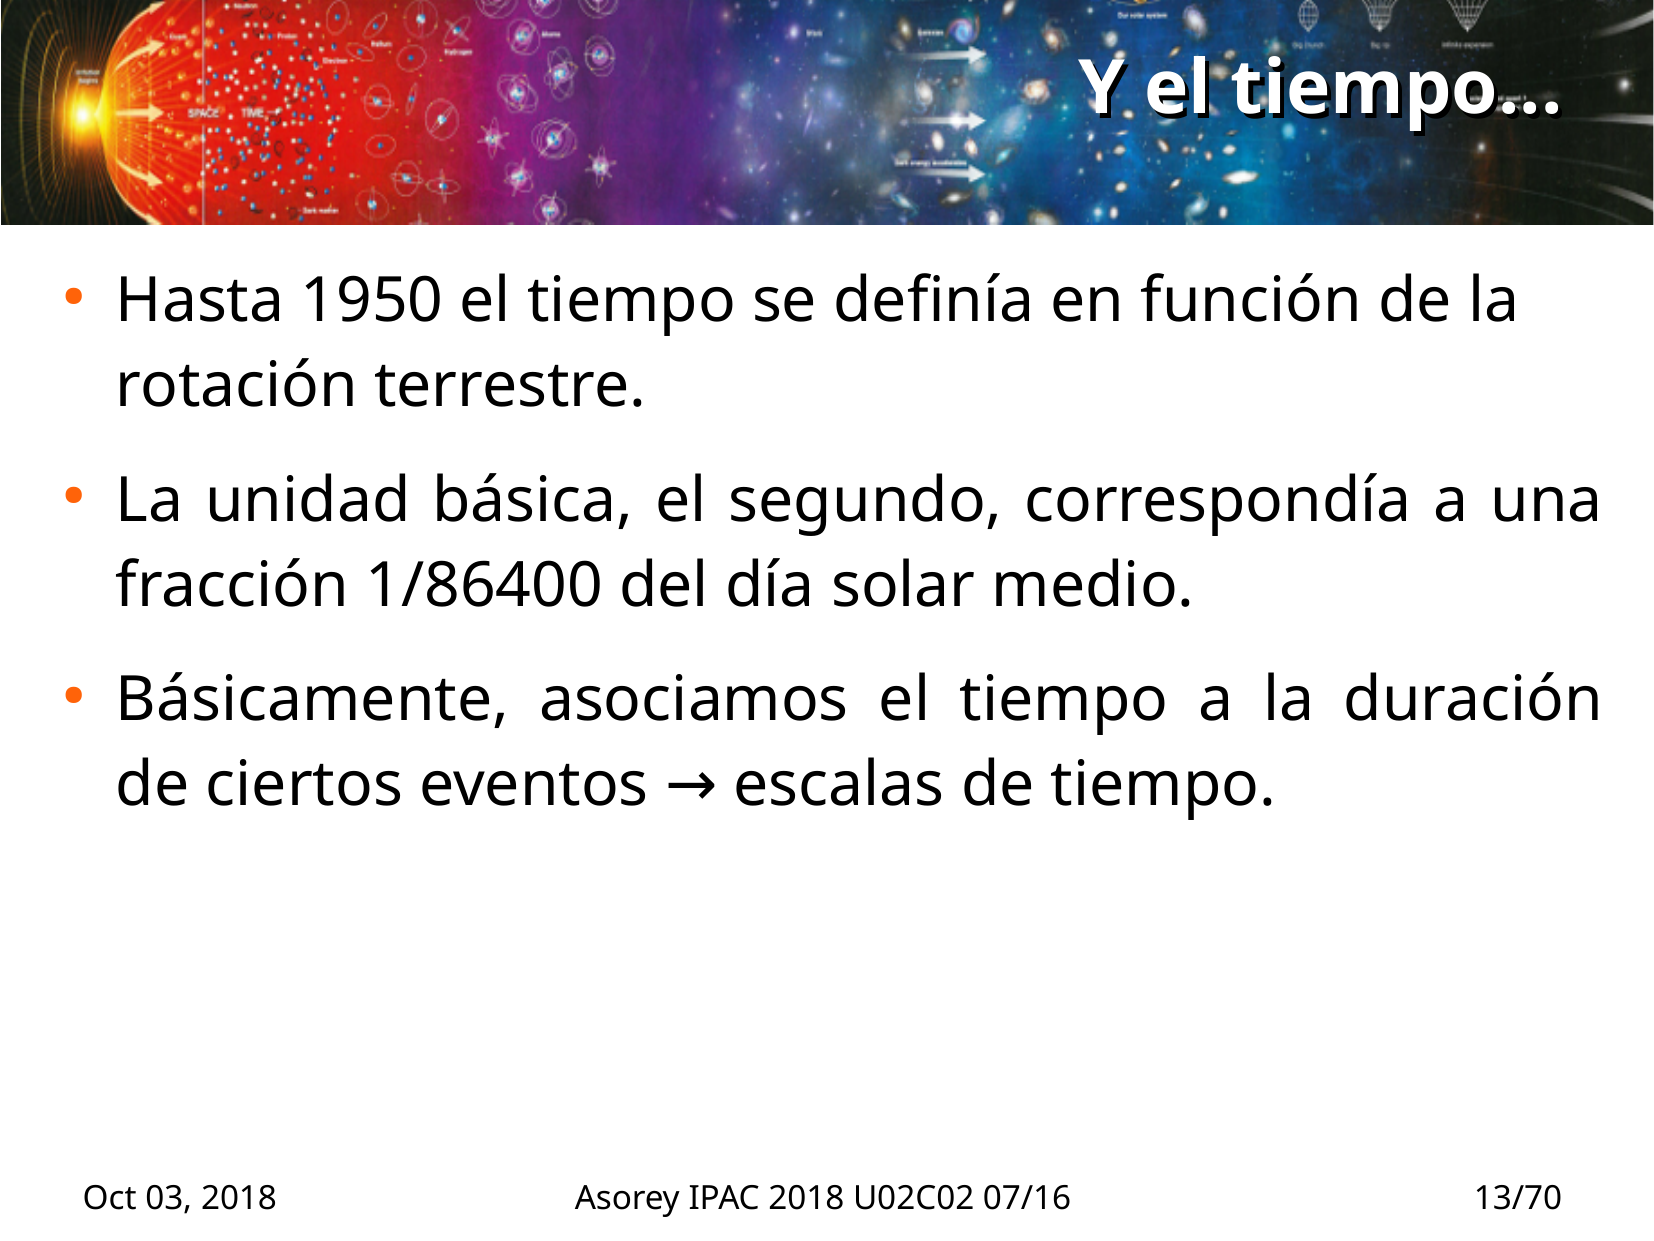

# Y el tiempo...
Hasta 1950 el tiempo se definía en función de la rotación terrestre.
La unidad básica, el segundo, correspondía a una fracción 1/86400 del día solar medio.
Básicamente, asociamos el tiempo a la duración de ciertos eventos → escalas de tiempo.
Oct 03, 2018
Asorey IPAC 2018 U02C02 07/16
13